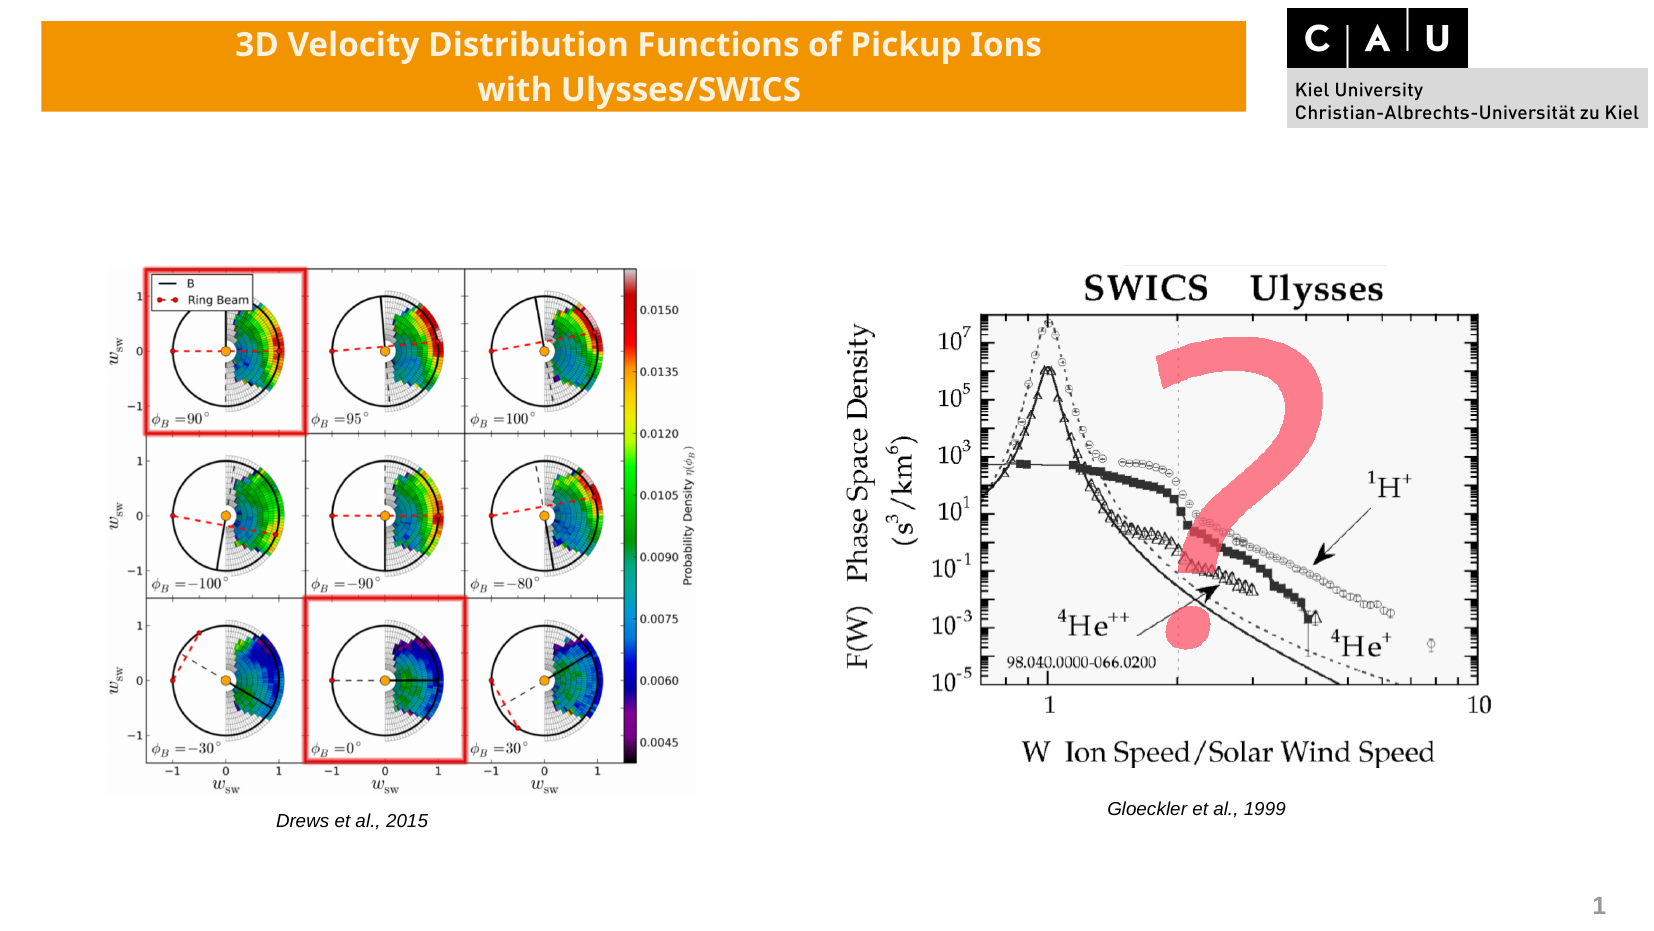

# 3D Velocity Distribution Functions of Pickup Ions with Ulysses/SWICS
Gloeckler et al., 1999
Drews et al., 2015
1